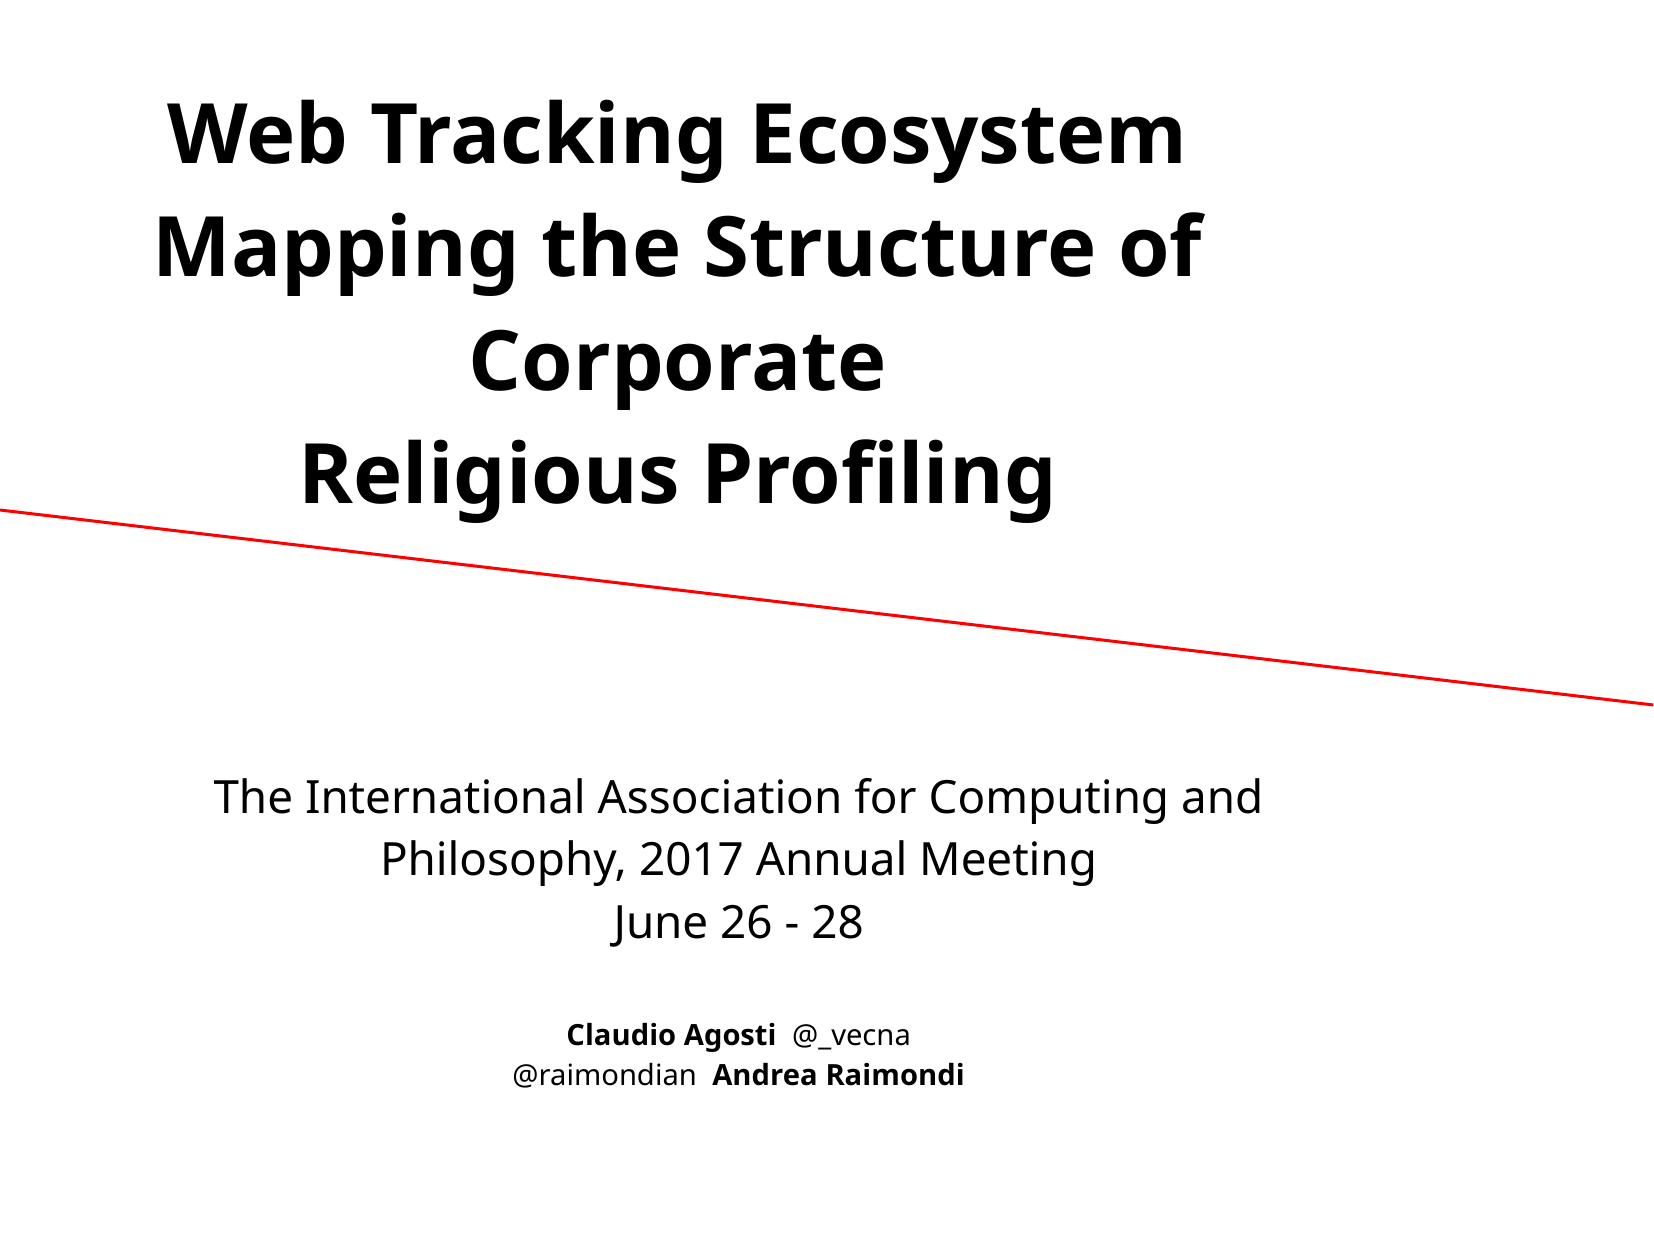

Web Tracking Ecosystem
Mapping the Structure of Corporate
Religious Profiling
The International Association for Computing and Philosophy, 2017 Annual Meeting
June 26 - 28
Claudio Agosti @_vecna
@raimondian Andrea Raimondi